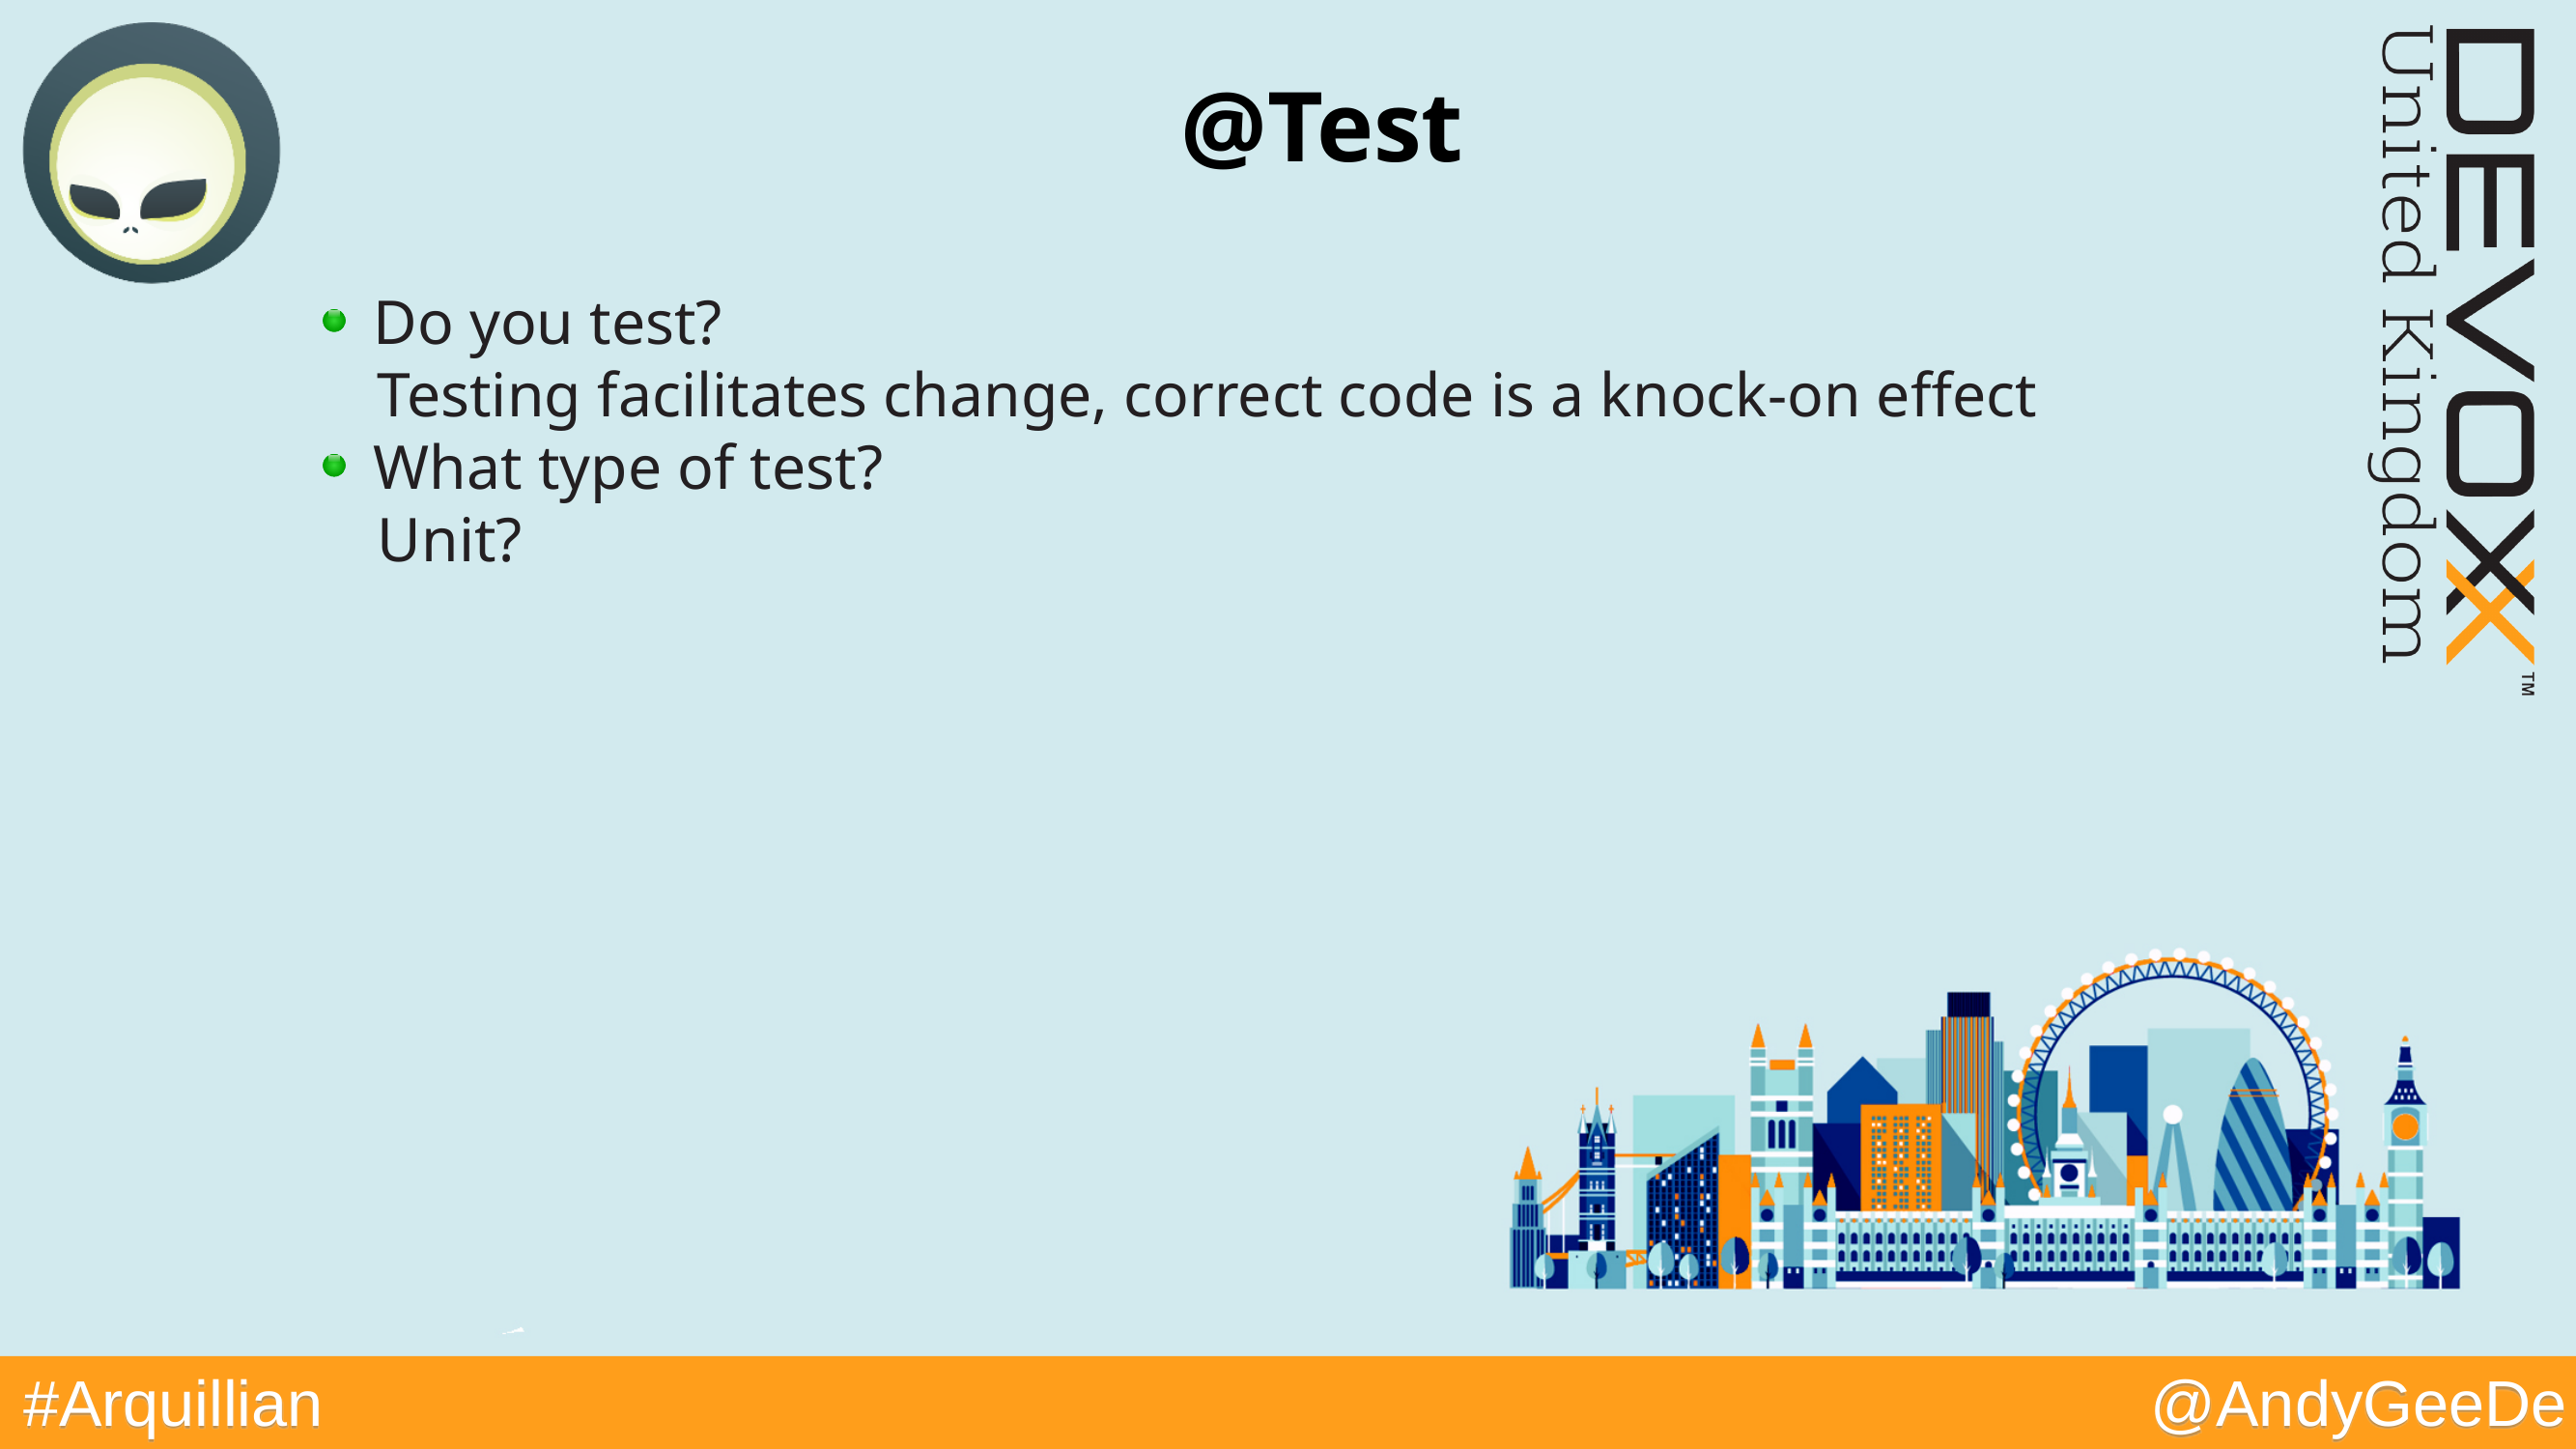

# @Test
Do you test?
Testing facilitates change, correct code is a knock-on effect
What type of test?
Unit?